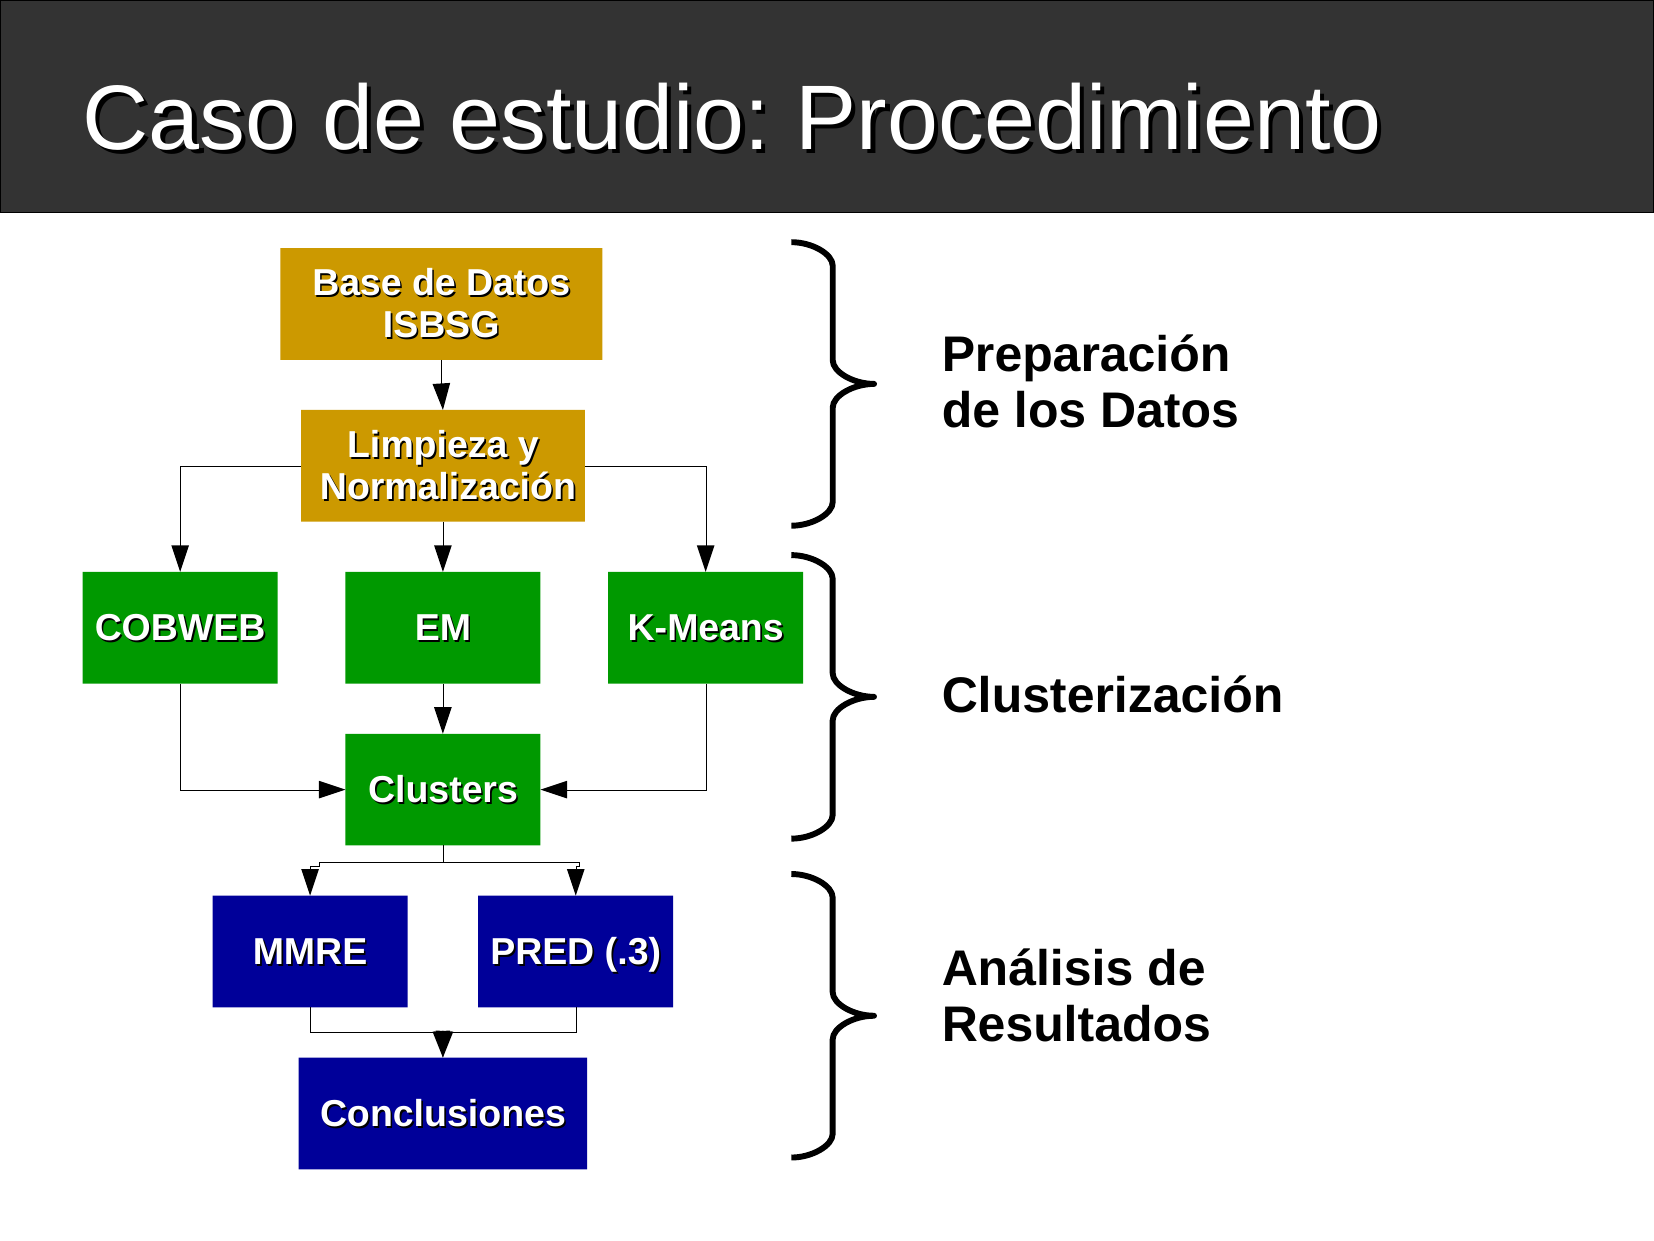

# Caso de estudio: Procedimiento
Base de Datos
ISBSG
Limpieza y
 Normalización
COBWEB
K-Means
EM
Clusters
MMRE
PRED (.3)
Conclusiones
Preparación
de los Datos
Clusterización
Análisis de Resultados